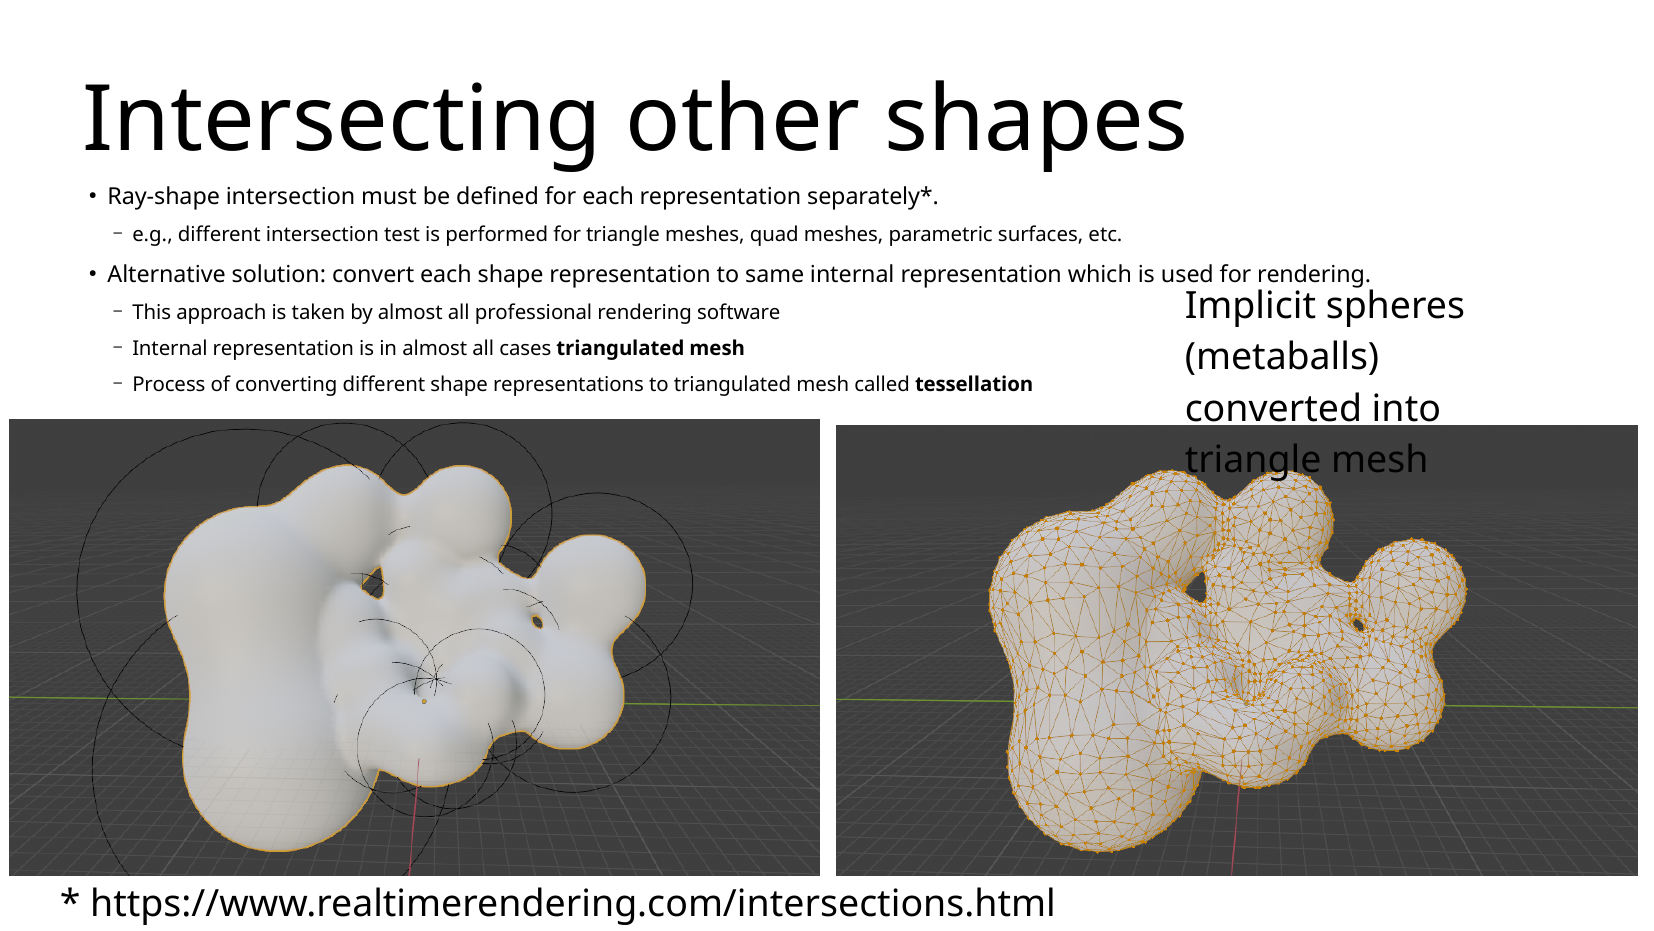

# Intersecting other shapes
Ray-shape intersection must be defined for each representation separately*.
e.g., different intersection test is performed for triangle meshes, quad meshes, parametric surfaces, etc.
Alternative solution: convert each shape representation to same internal representation which is used for rendering.
This approach is taken by almost all professional rendering software
Internal representation is in almost all cases triangulated mesh
Process of converting different shape representations to triangulated mesh called tessellation
Implicit spheres (metaballs) converted into triangle mesh
* https://www.realtimerendering.com/intersections.html